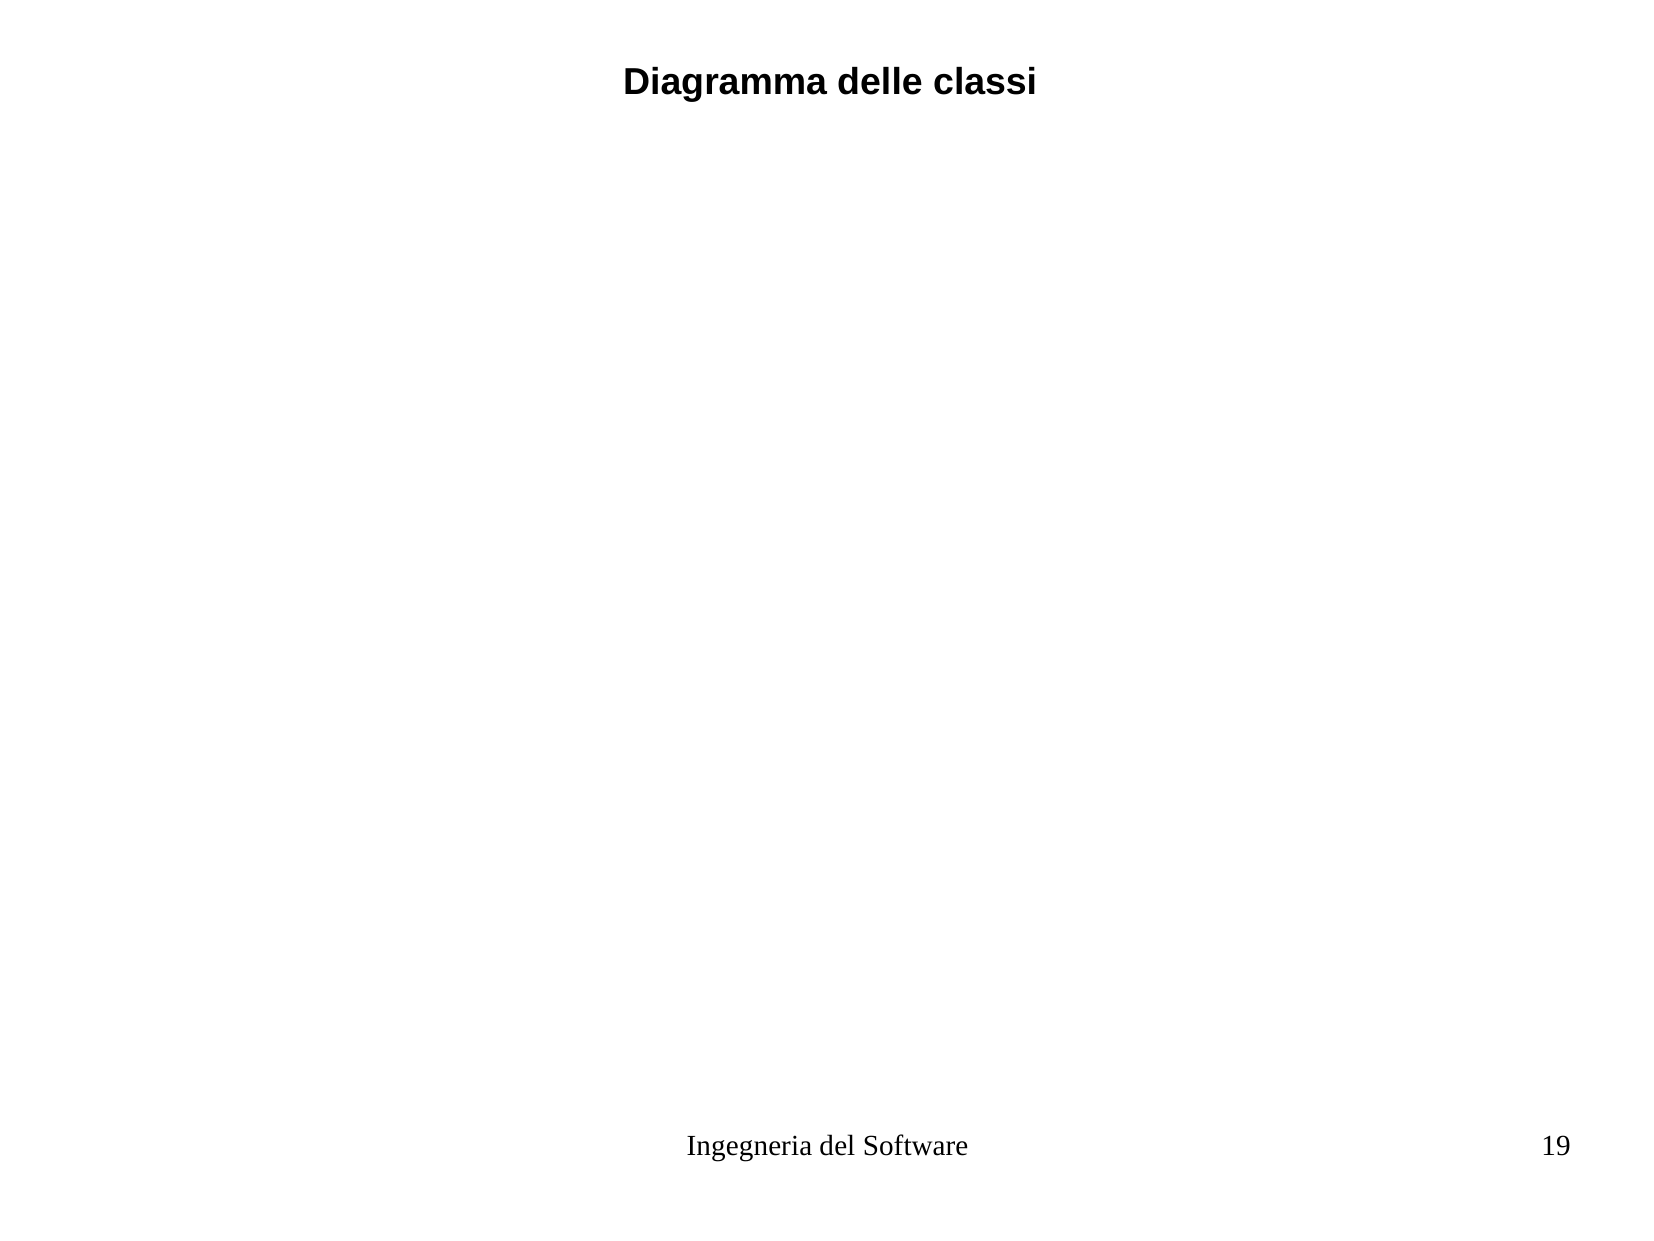

Diagramma delle classi
Ingegneria del Software
19